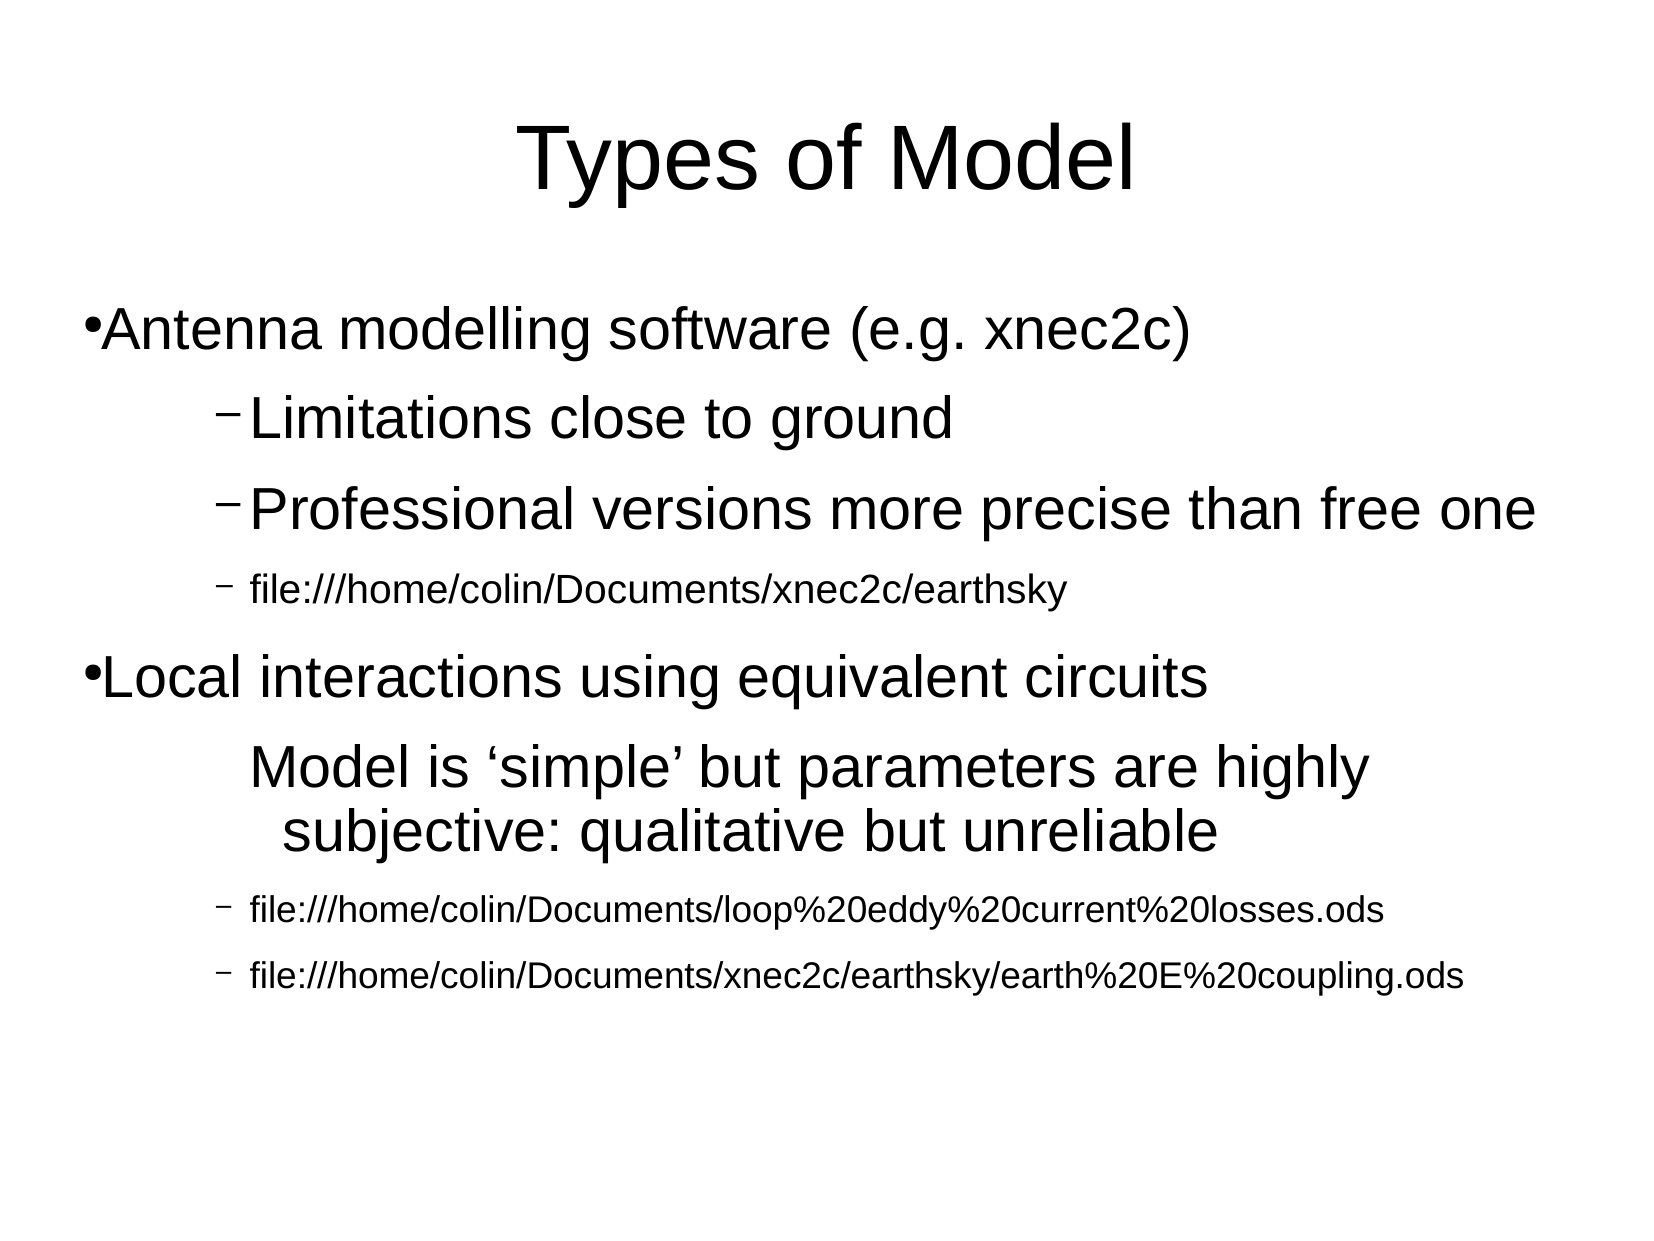

# Types of Model
Antenna modelling software (e.g. xnec2c)
Limitations close to ground
Professional versions more precise than free one
file:///home/colin/Documents/xnec2c/earthsky
Local interactions using equivalent circuits
Model is ‘simple’ but parameters are highly subjective: qualitative but unreliable
file:///home/colin/Documents/loop%20eddy%20current%20losses.ods
file:///home/colin/Documents/xnec2c/earthsky/earth%20E%20coupling.ods